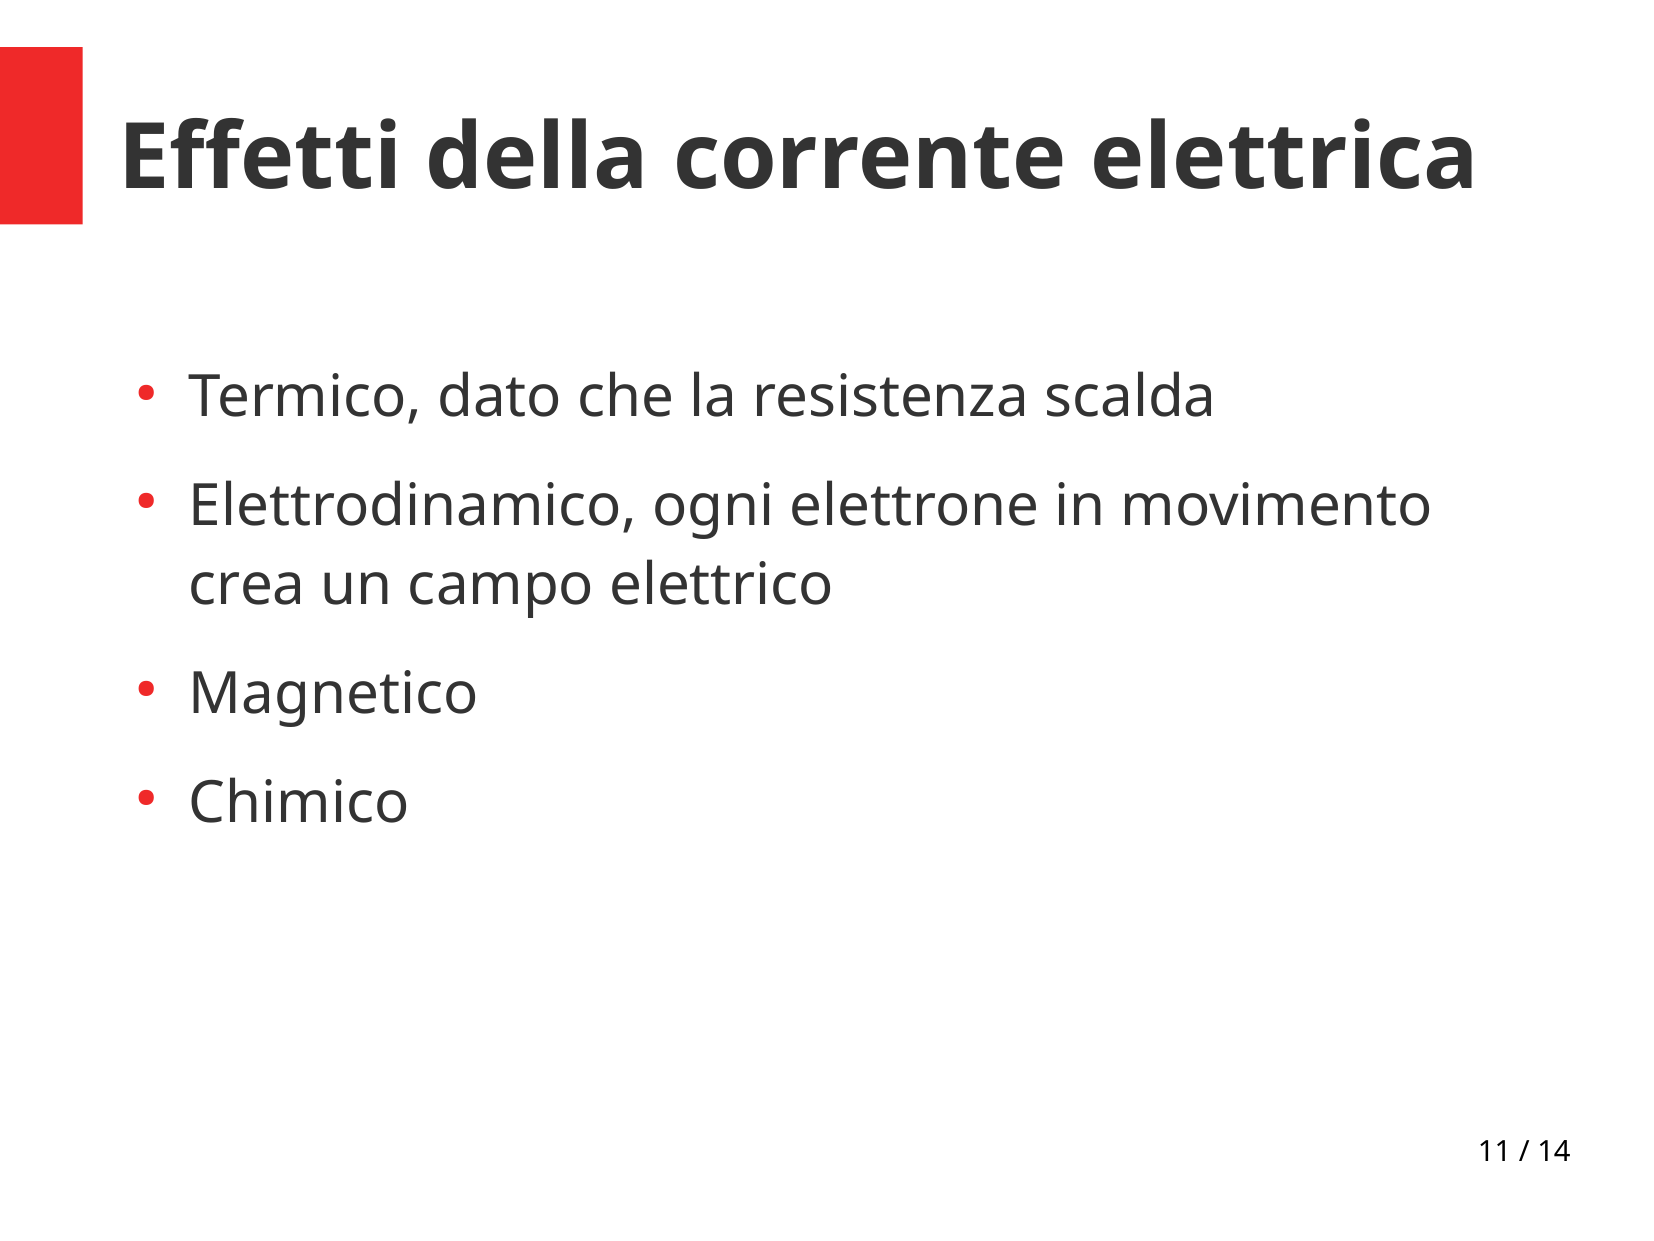

# Effetti della corrente elettrica
Termico, dato che la resistenza scalda
Elettrodinamico, ogni elettrone in movimento crea un campo elettrico
Magnetico
Chimico
11